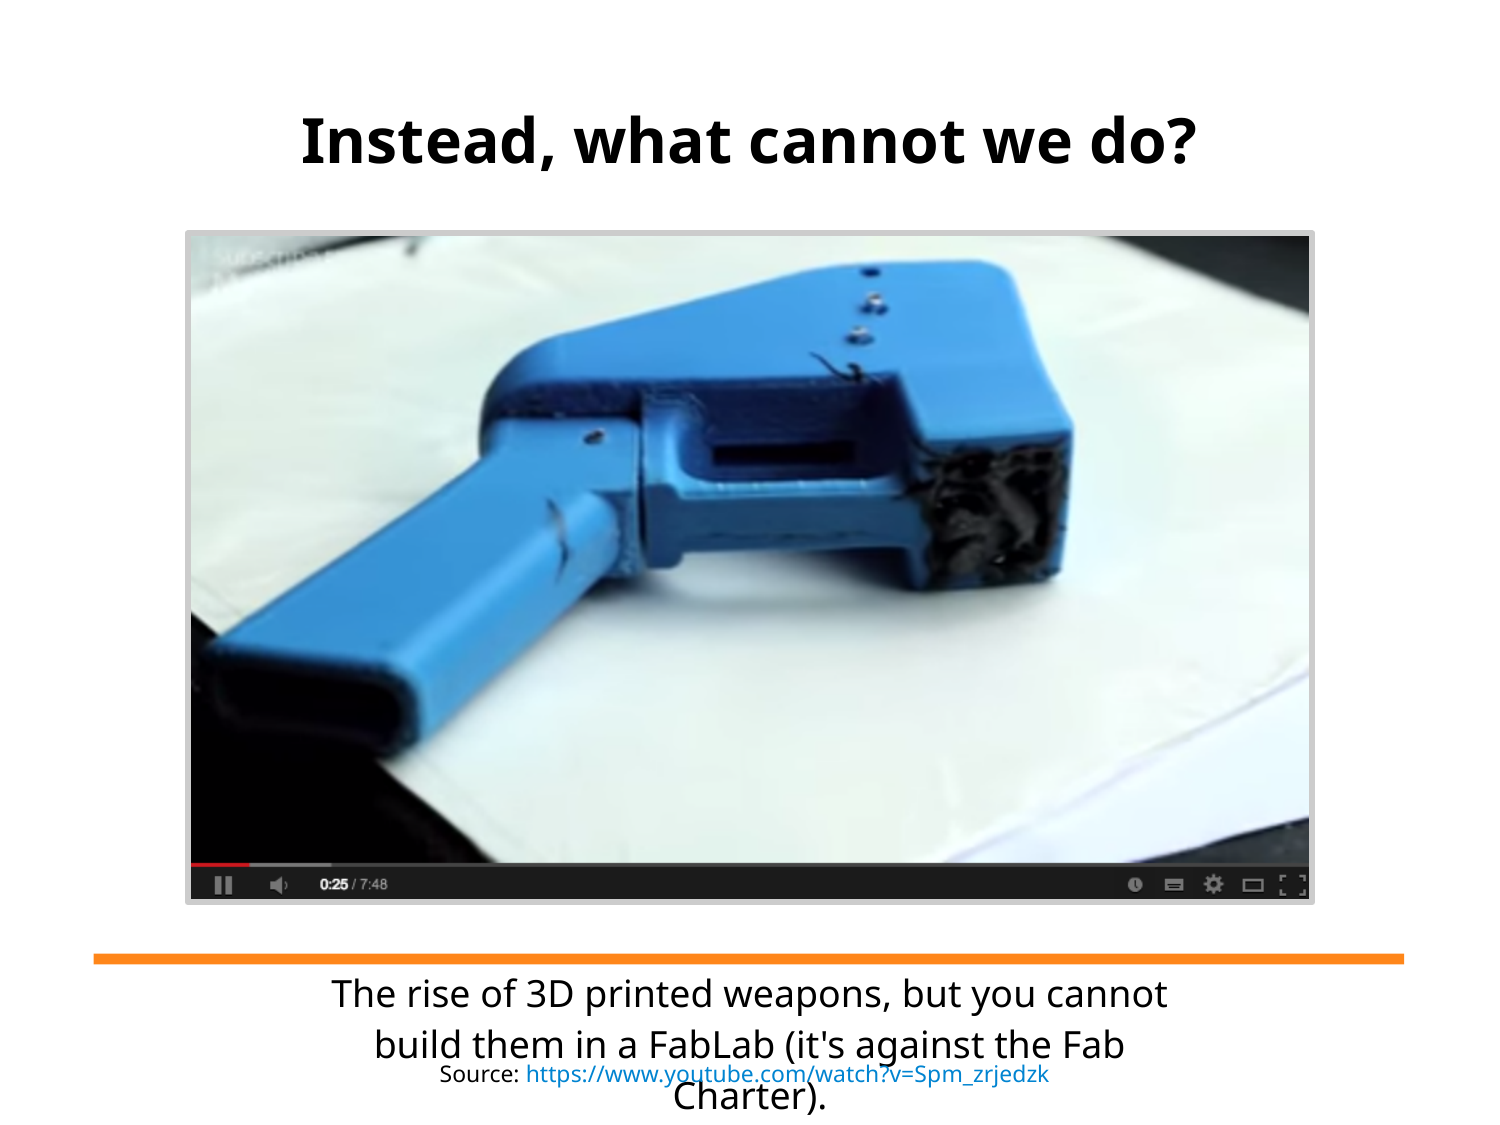

# Instead, what cannot we do?
The rise of 3D printed weapons, but you cannot build them in a FabLab (it's against the Fab Charter).
Source: https://www.youtube.com/watch?v=Spm_zrjedzk